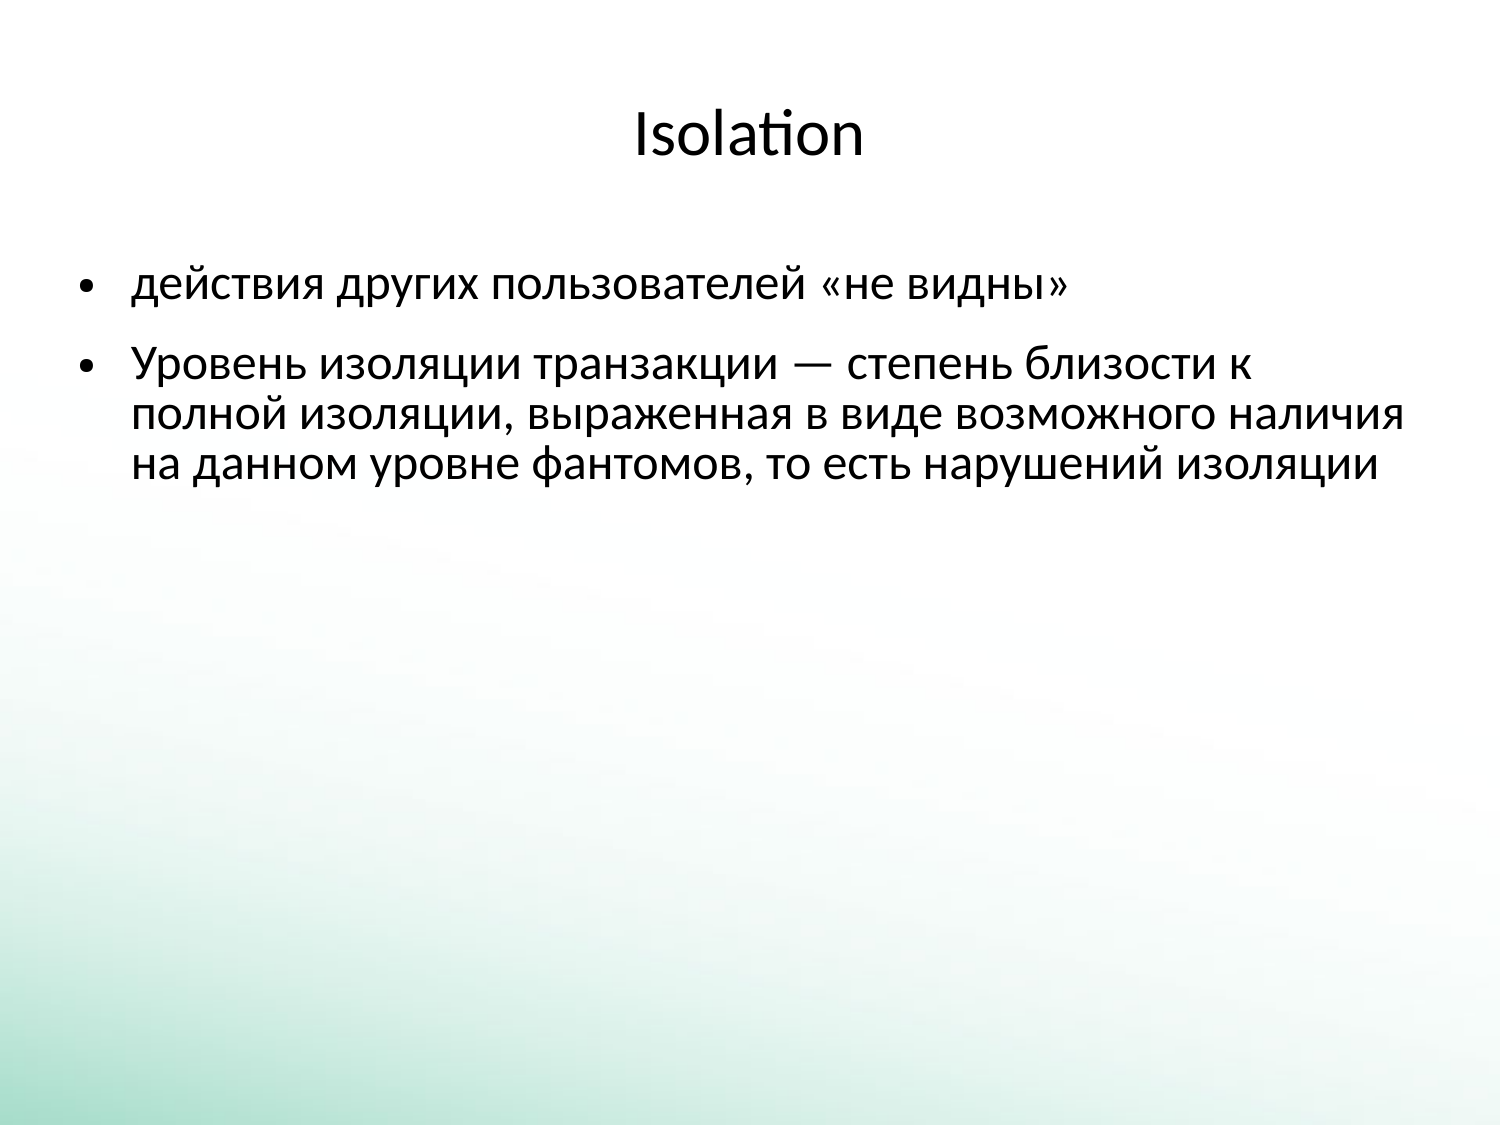

# Isolation
действия других пользователей «не видны»
Уровень изоляции транзакции — степень близости к полной изоляции, выраженная в виде возможного наличия на данном уровне фантомов, то есть нарушений изоляции